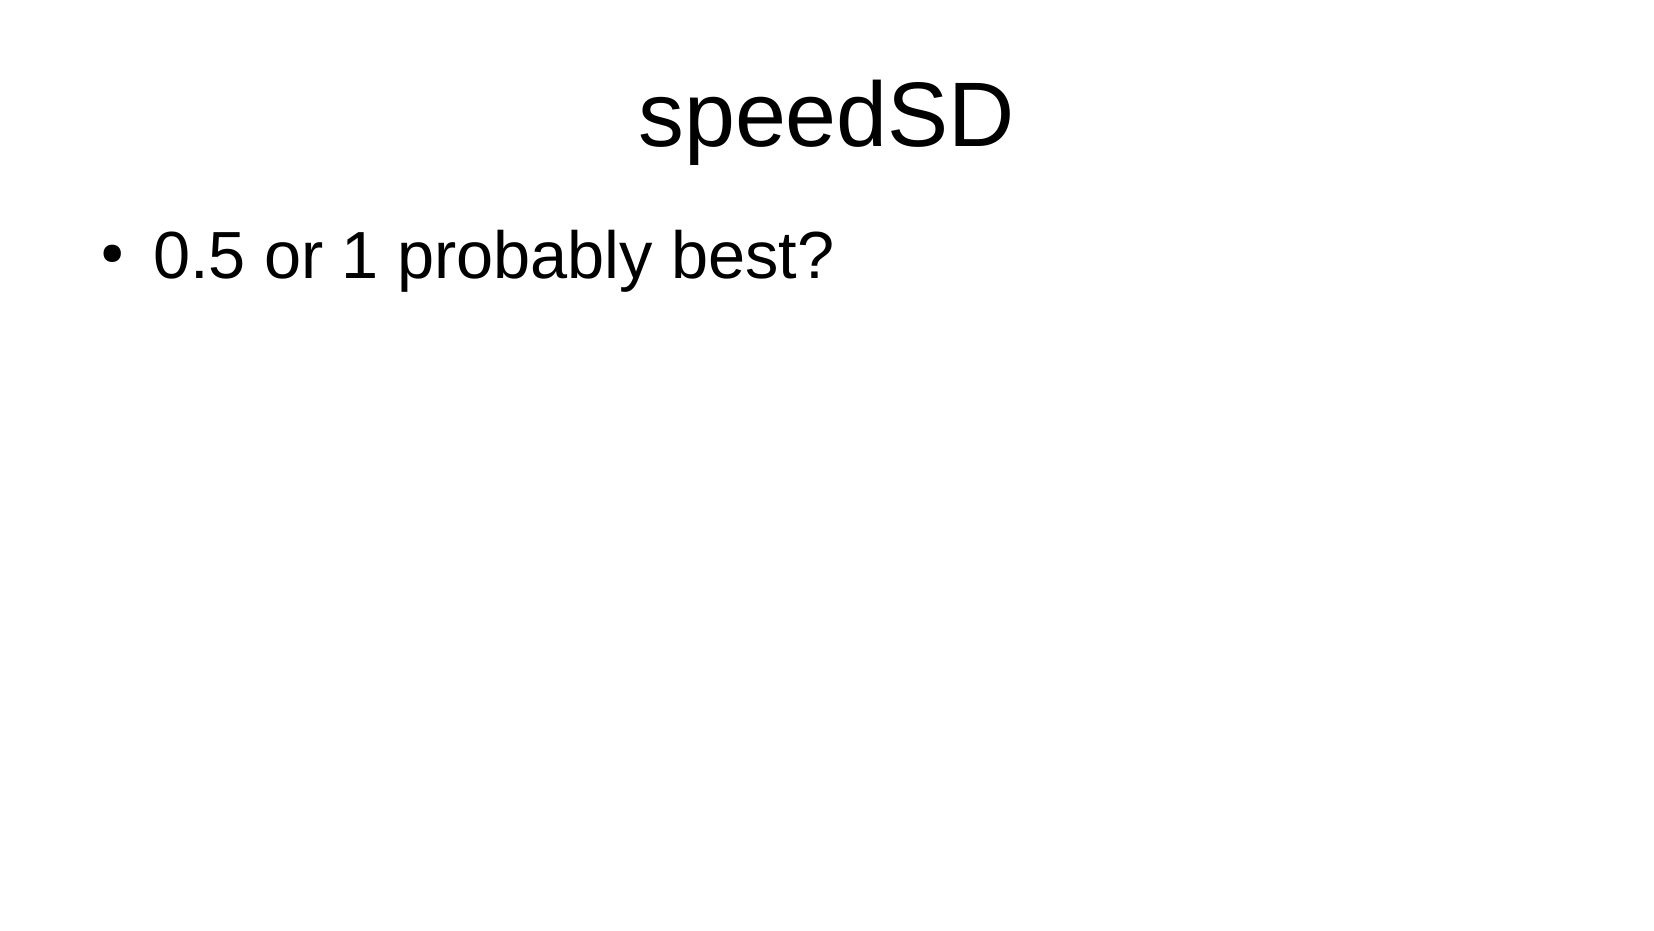

# speedSD
0.5 or 1 probably best?